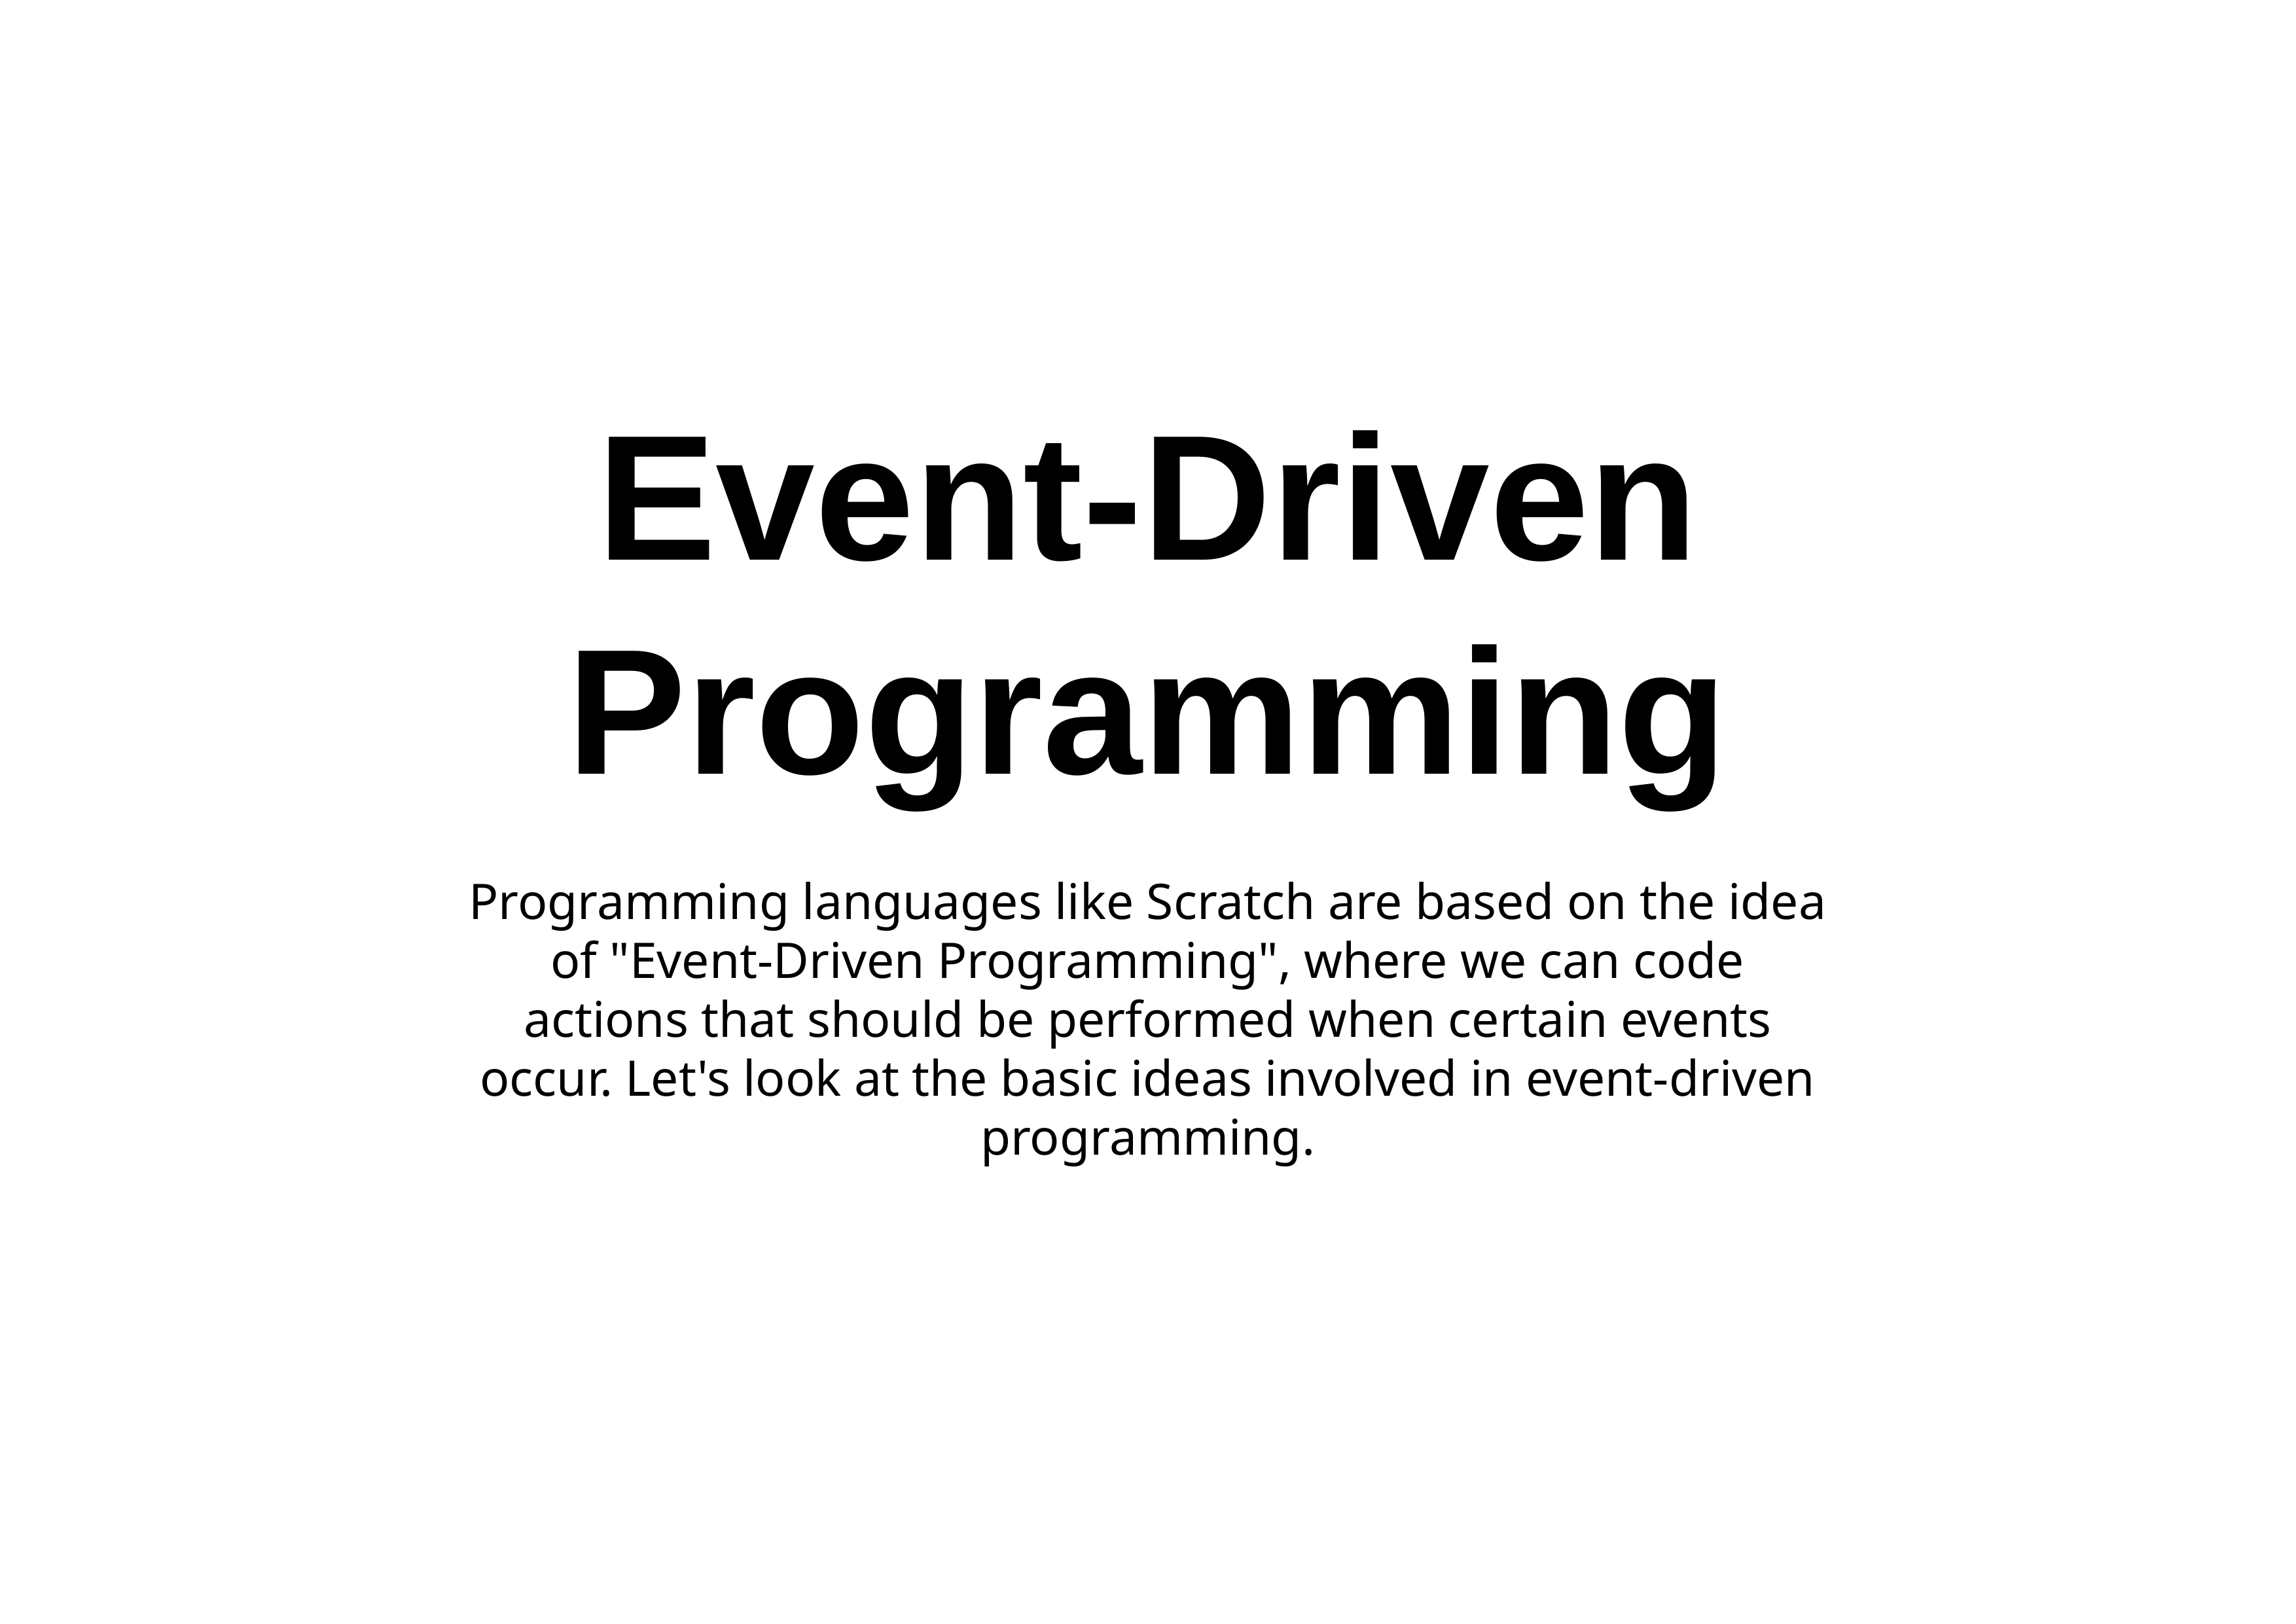

# Event-Driven Programming
Programming languages like Scratch are based on the idea of "Event-Driven Programming", where we can code actions that should be performed when certain events occur. Let's look at the basic ideas involved in event-driven programming.